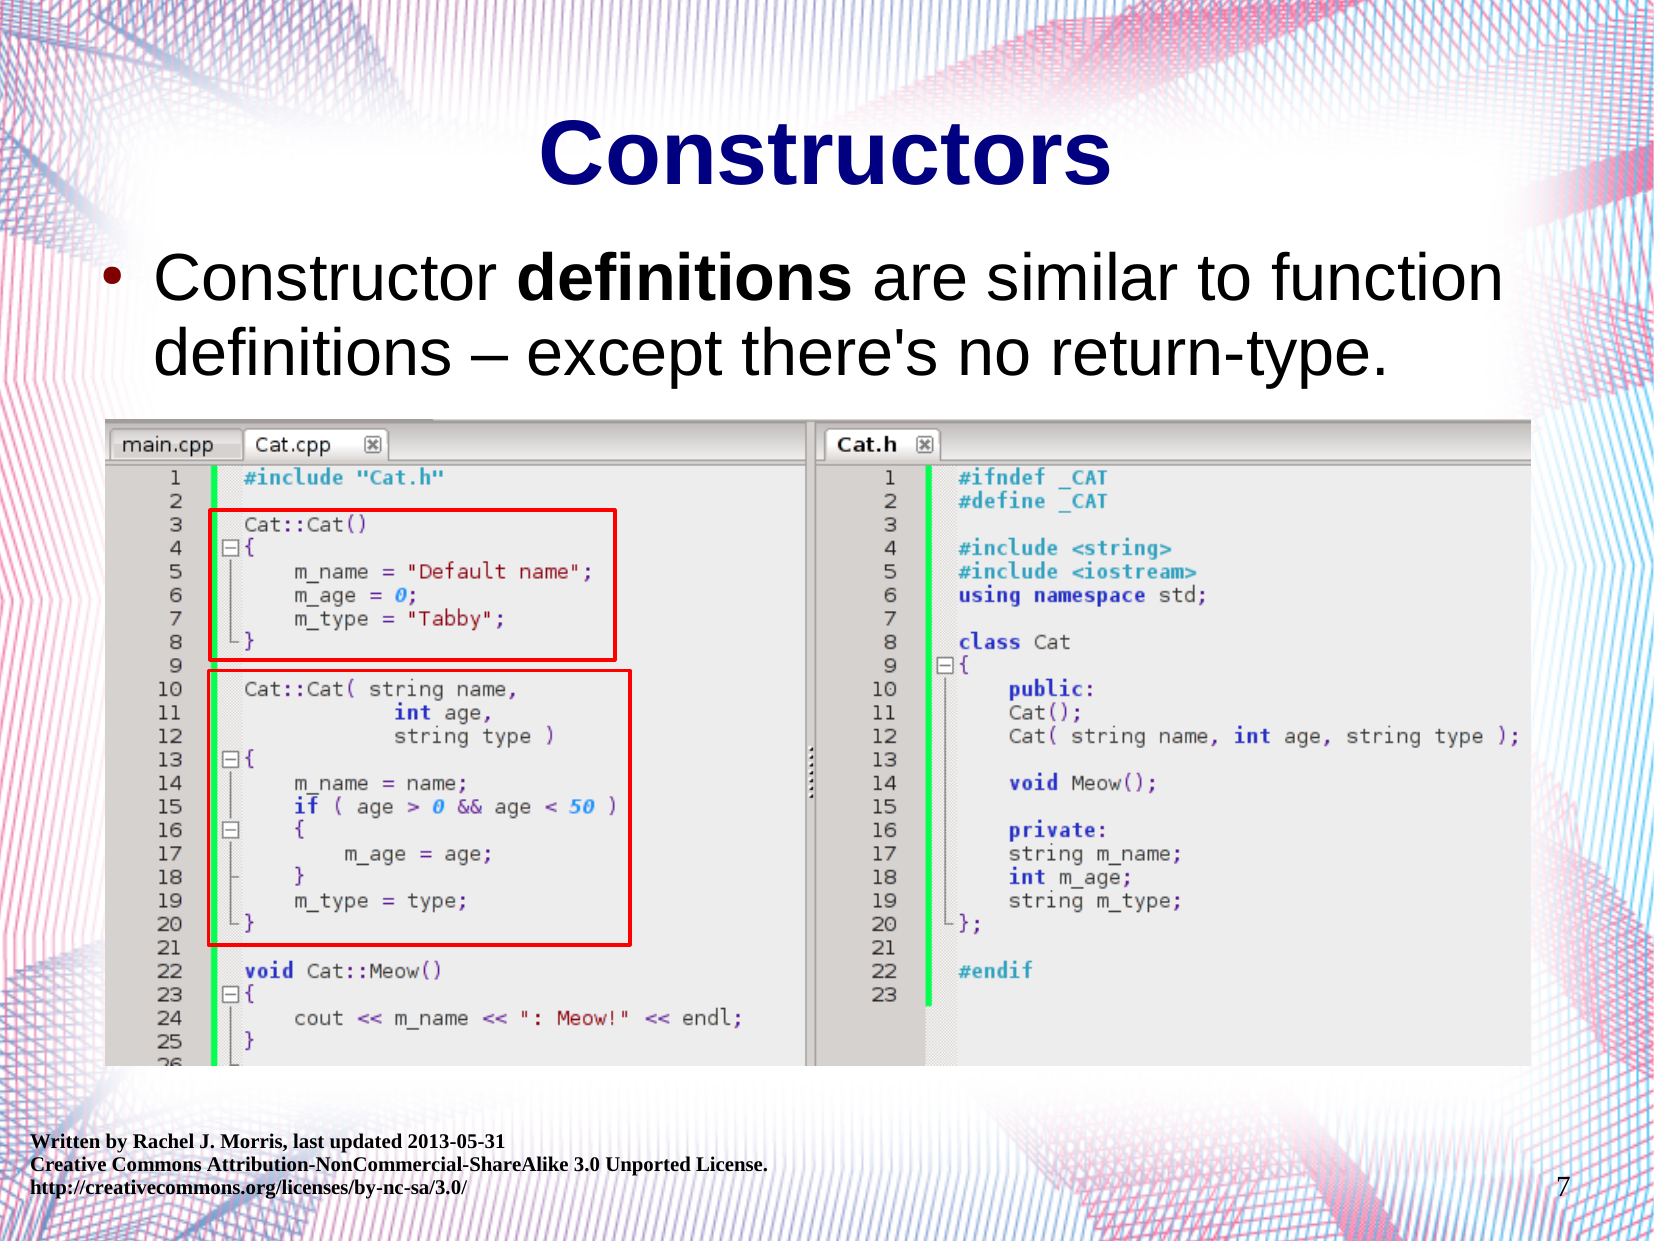

# Constructors
Constructor definitions are similar to function definitions – except there's no return-type.
7